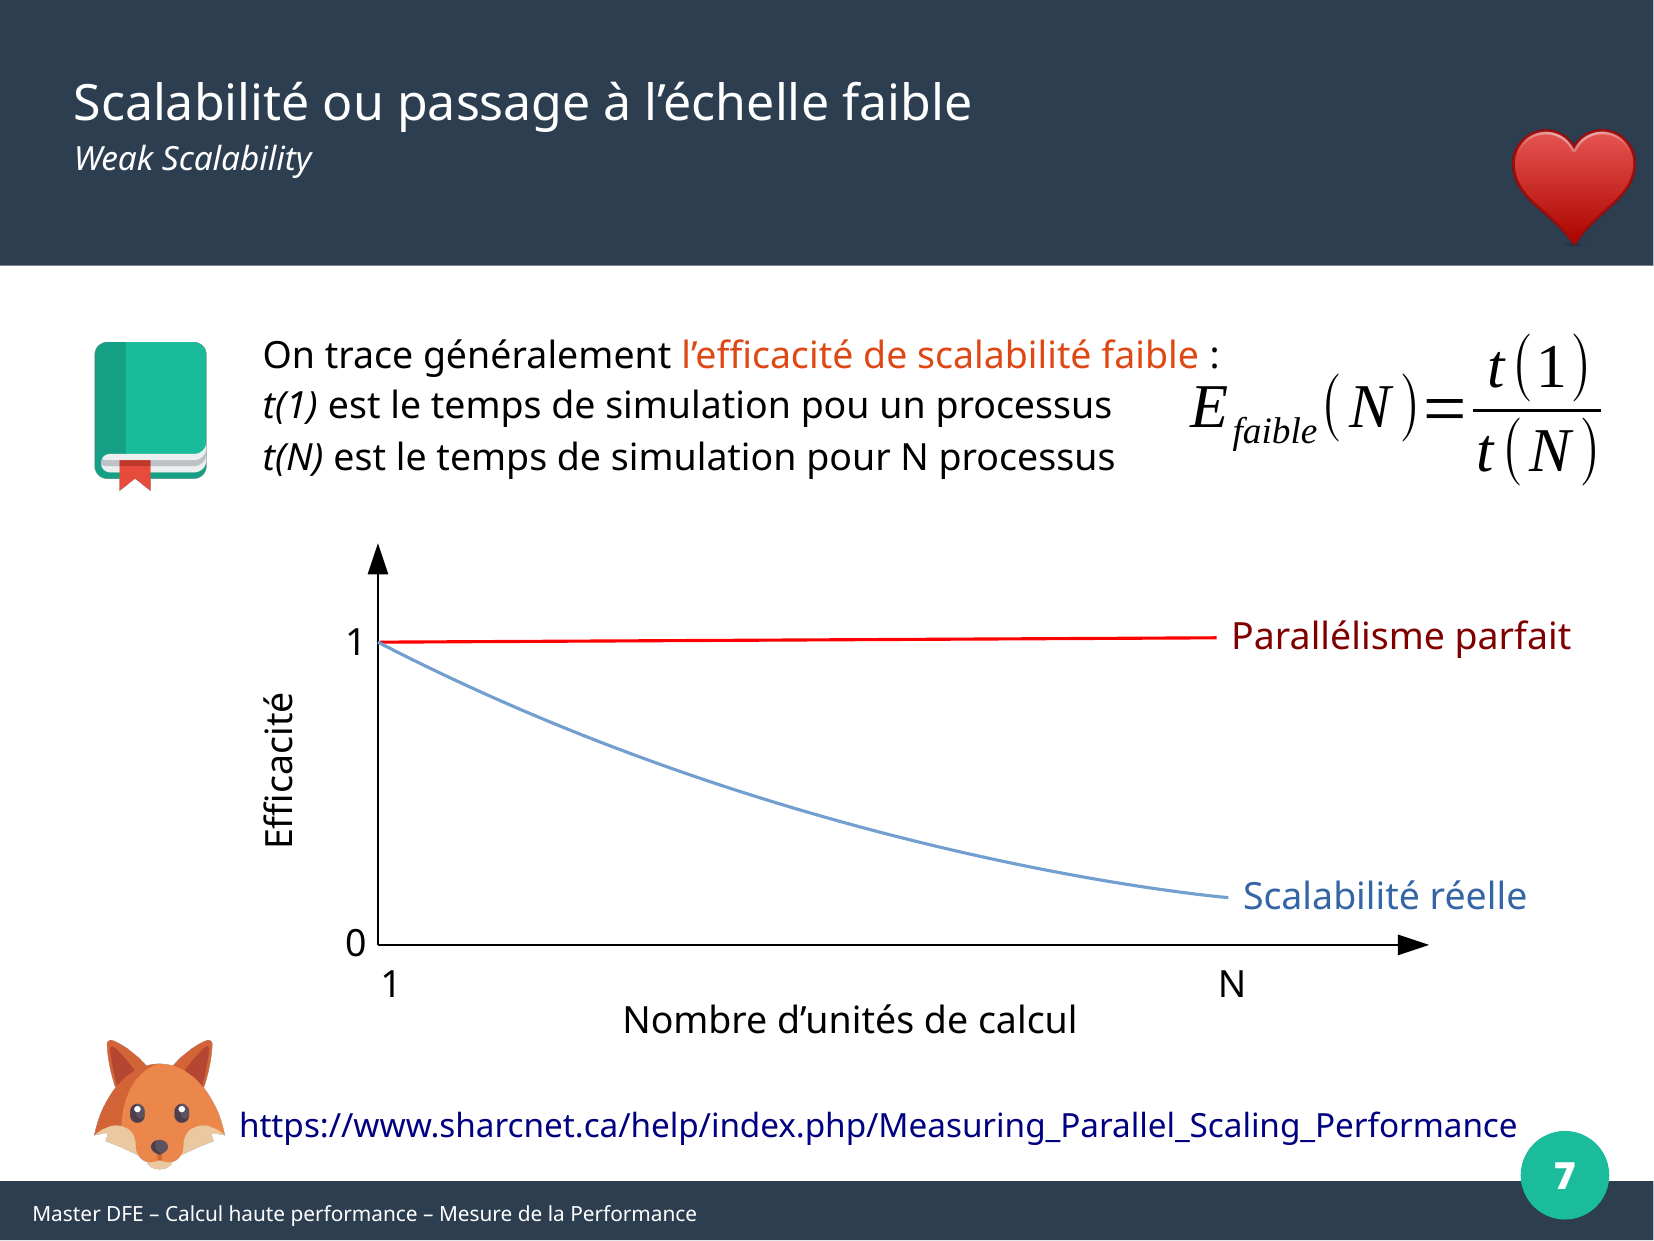

Scalabilité ou passage à l’échelle faible
Weak Scalability
On trace généralement l’efficacité de scalabilité faible :
t(1) est le temps de simulation pou un processus
t(N) est le temps de simulation pour N processus
Parallélisme parfait
1
Efficacité
Scalabilité réelle
0
1
N
Nombre d’unités de calcul
https://www.sharcnet.ca/help/index.php/Measuring_Parallel_Scaling_Performance
7
Master DFE – Calcul haute performance – Mesure de la Performance